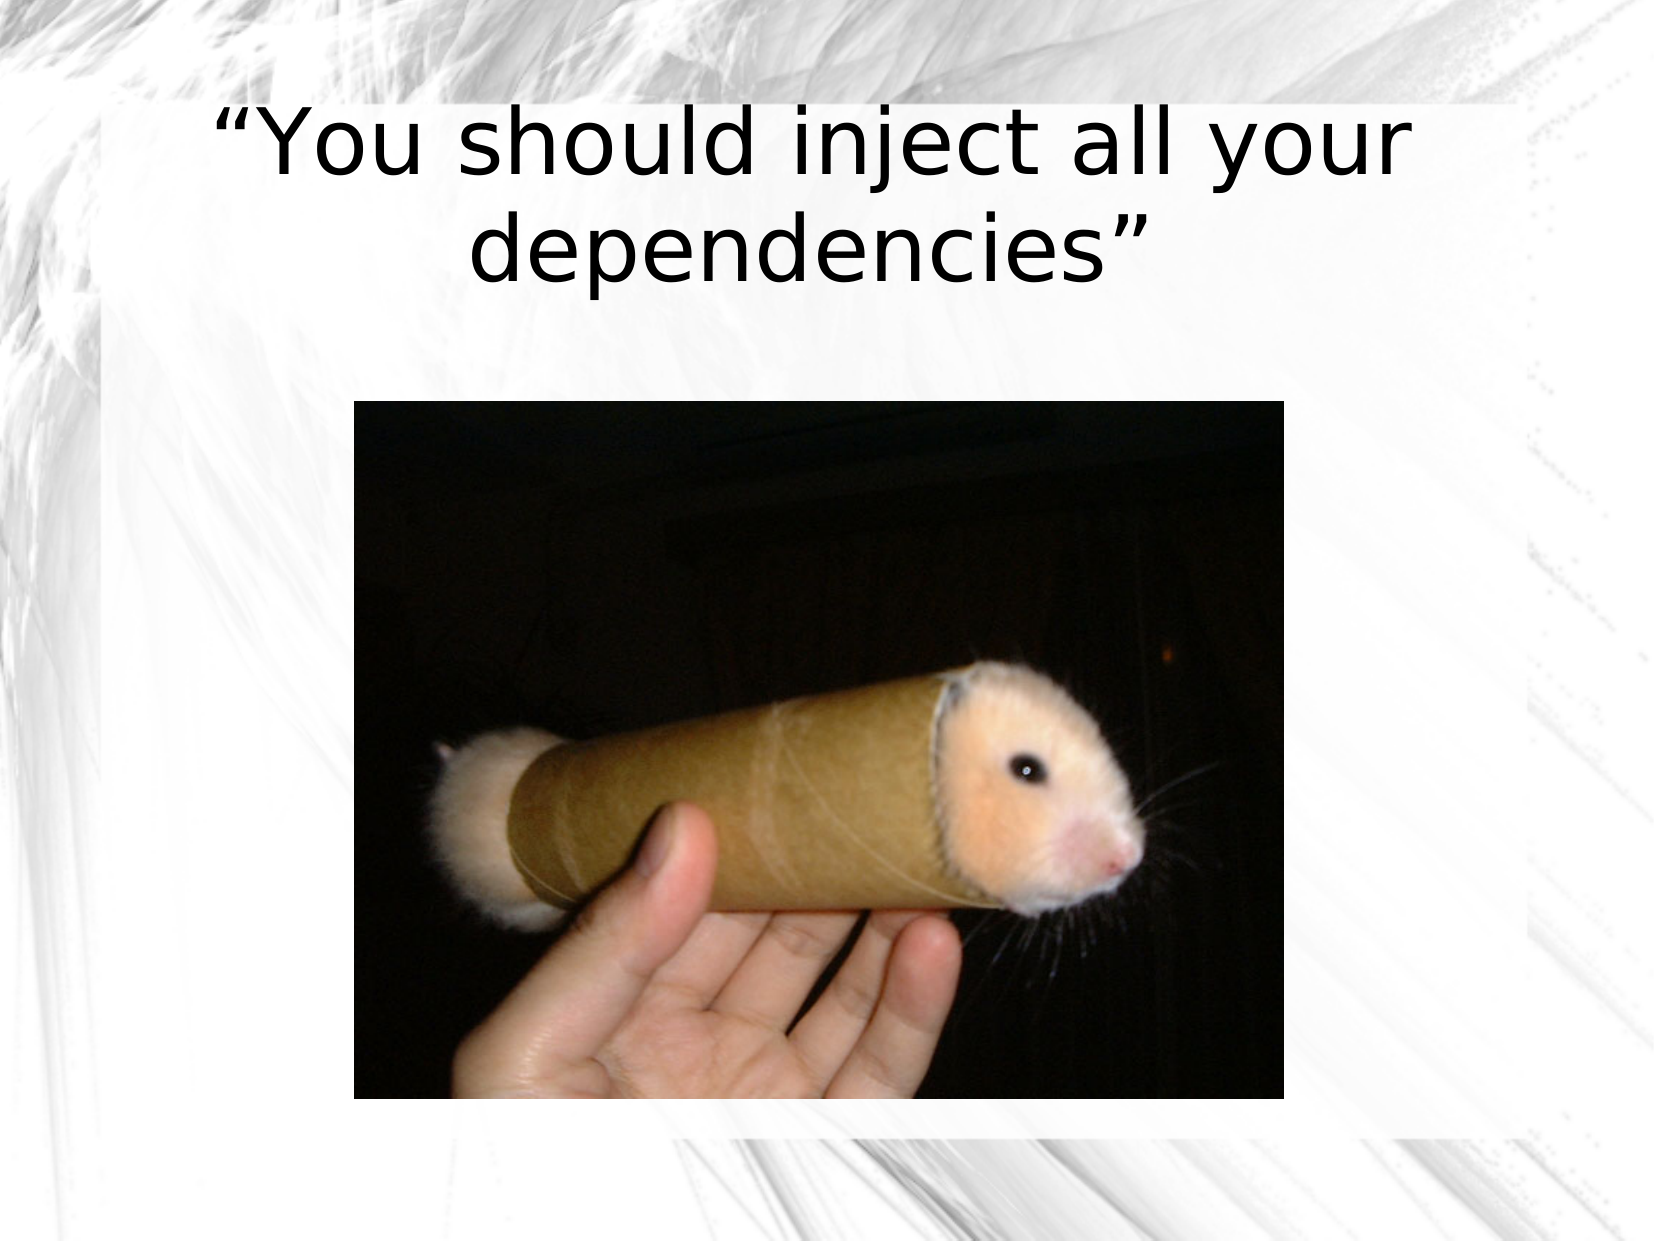

# “You should inject all your dependencies”
@robashton